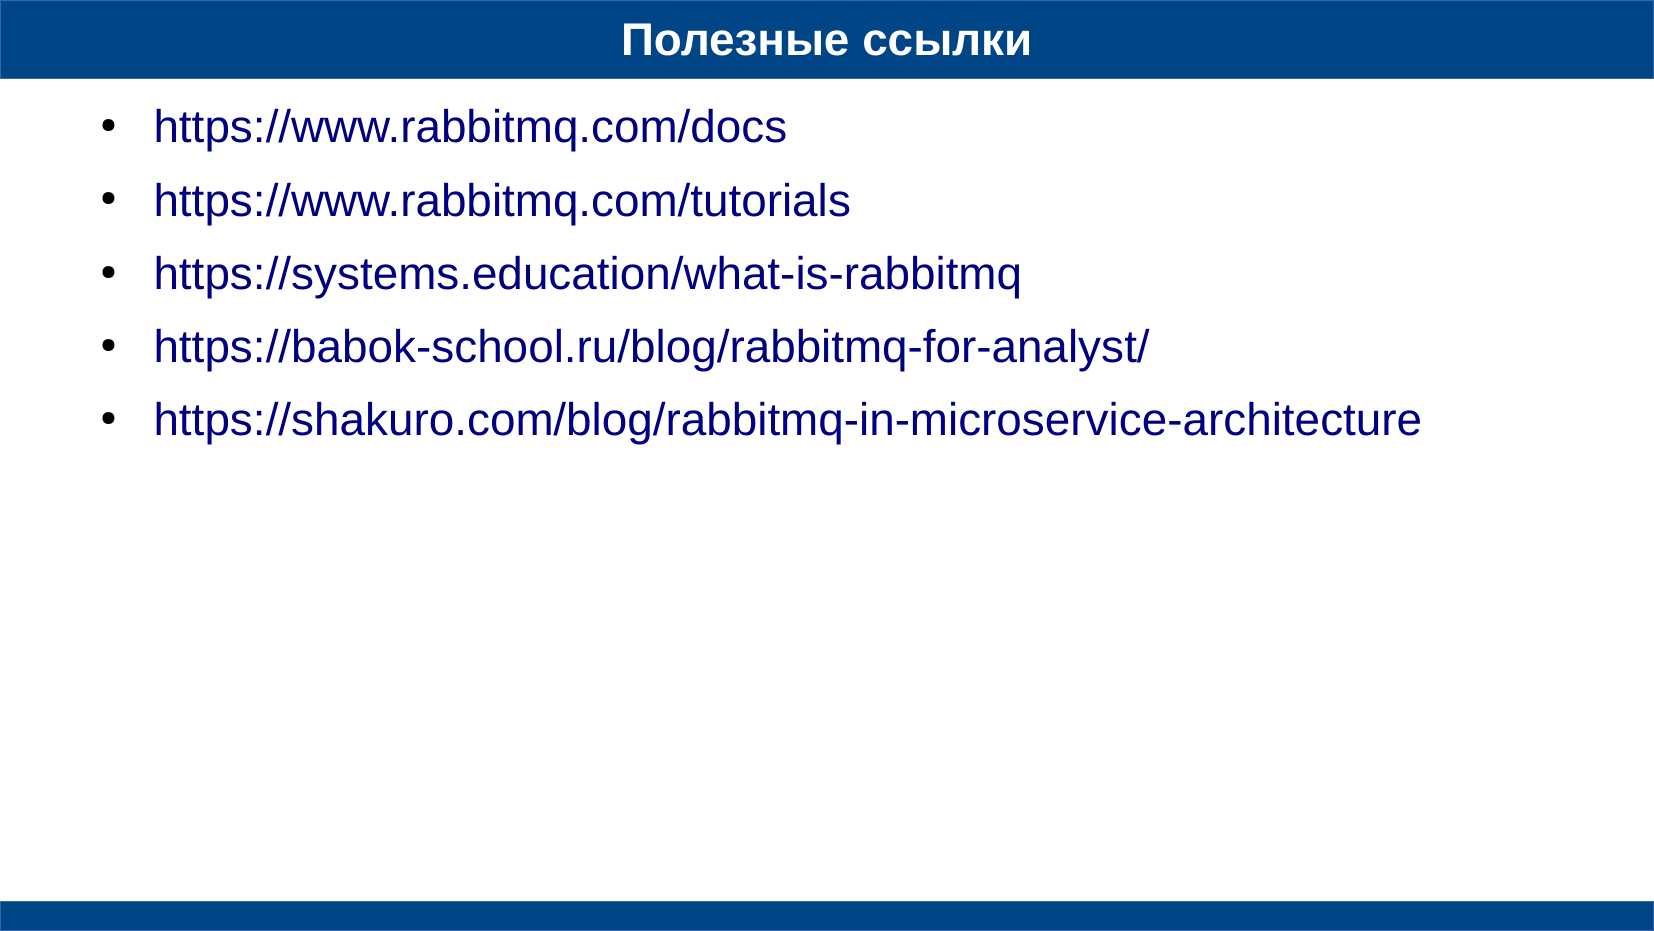

# Полезные ссылки
https://www.rabbitmq.com/docs
https://www.rabbitmq.com/tutorials
https://systems.education/what-is-rabbitmq
https://babok-school.ru/blog/rabbitmq-for-analyst/
https://shakuro.com/blog/rabbitmq-in-microservice-architecture